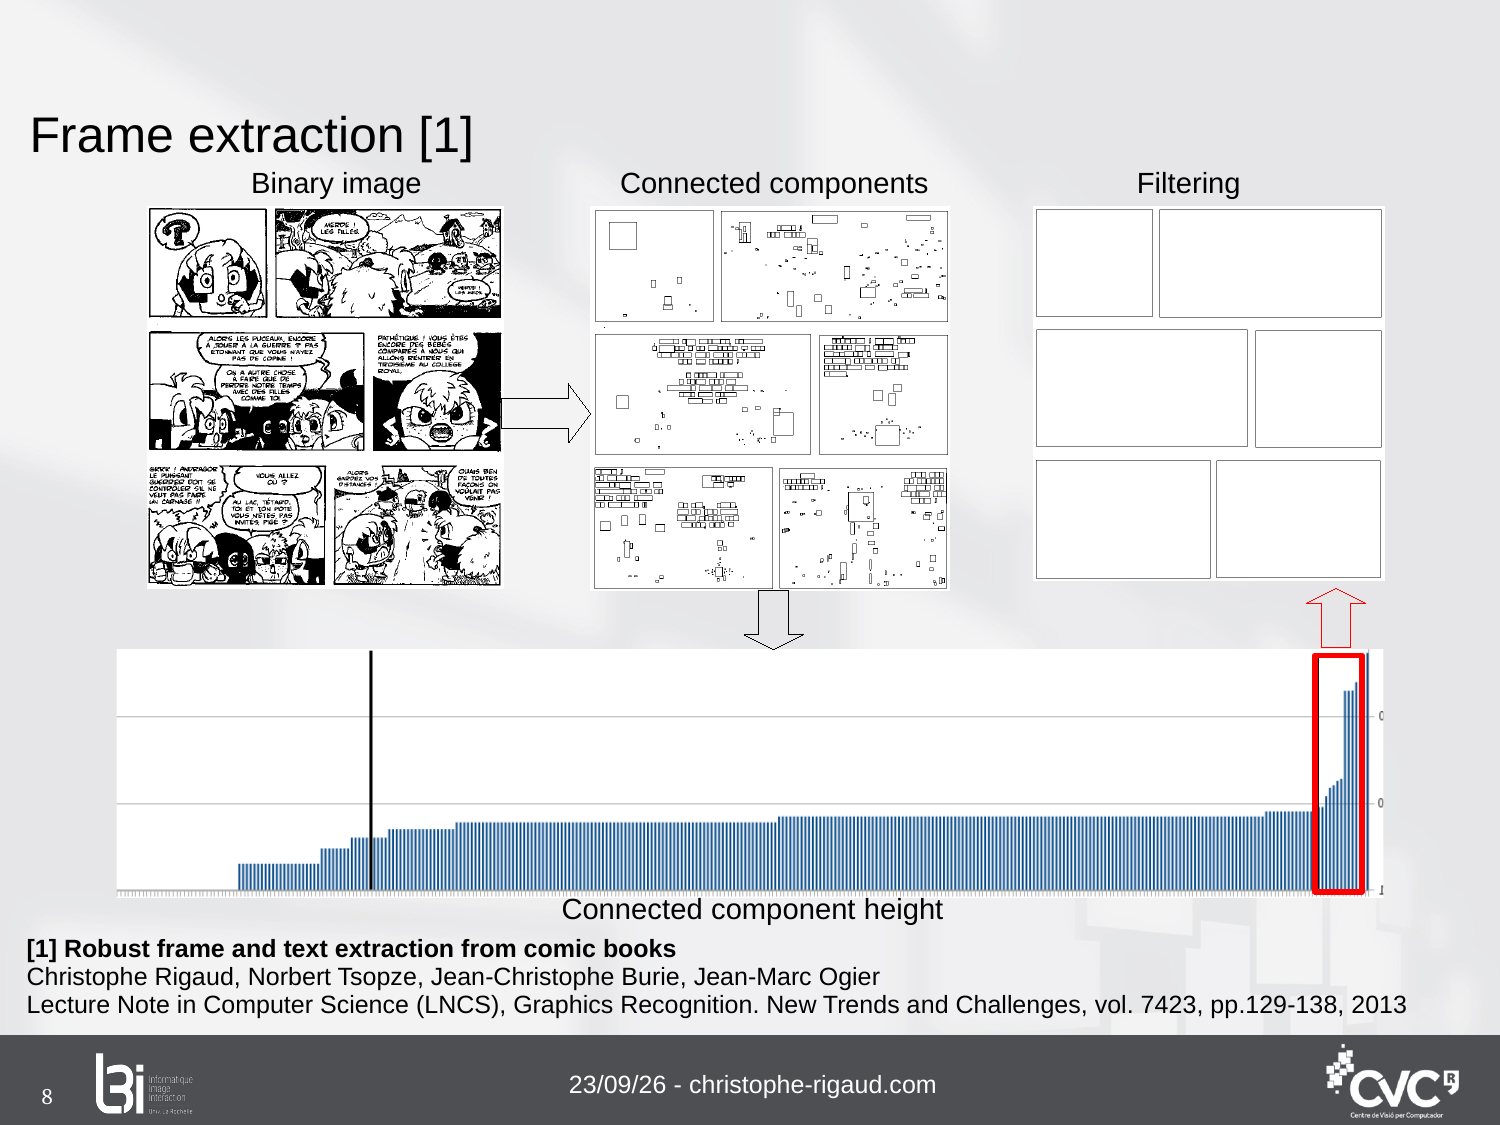

# Frame extraction [1]
Binary image			Connected components			Filtering
Connected component height
[1] Robust frame and text extraction from comic books
Christophe Rigaud, Norbert Tsopze, Jean-Christophe Burie, Jean-Marc Ogier
Lecture Note in Computer Science (LNCS), Graphics Recognition. New Trends and Challenges, vol. 7423, pp.129-138, 2013
 - christophe-rigaud.com
8